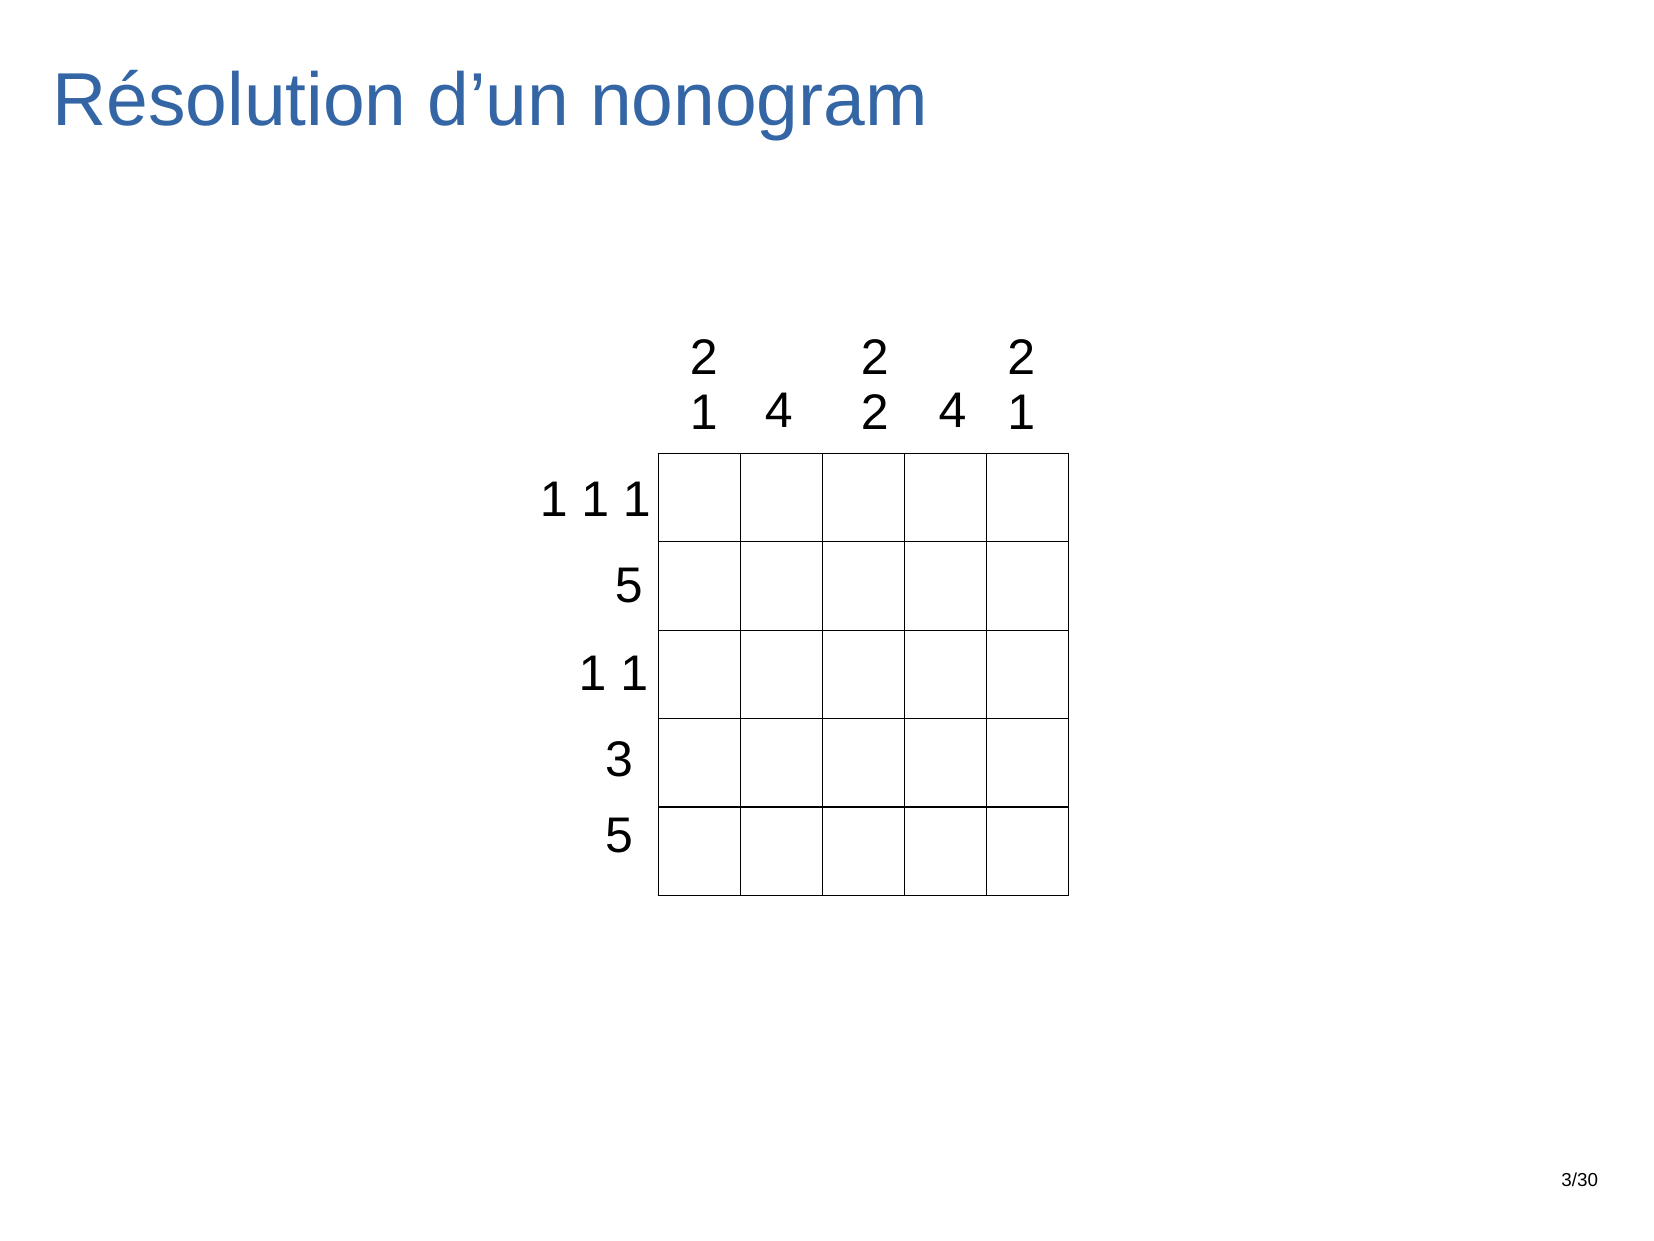

Résolution d’un nonogram
2
1
2
2
2
1
4
4
| | | | | |
| --- | --- | --- | --- | --- |
| | | | | |
| | | | | |
| | | | | |
| | | | | |
1 1 1
5
1 1
3
5
3/30